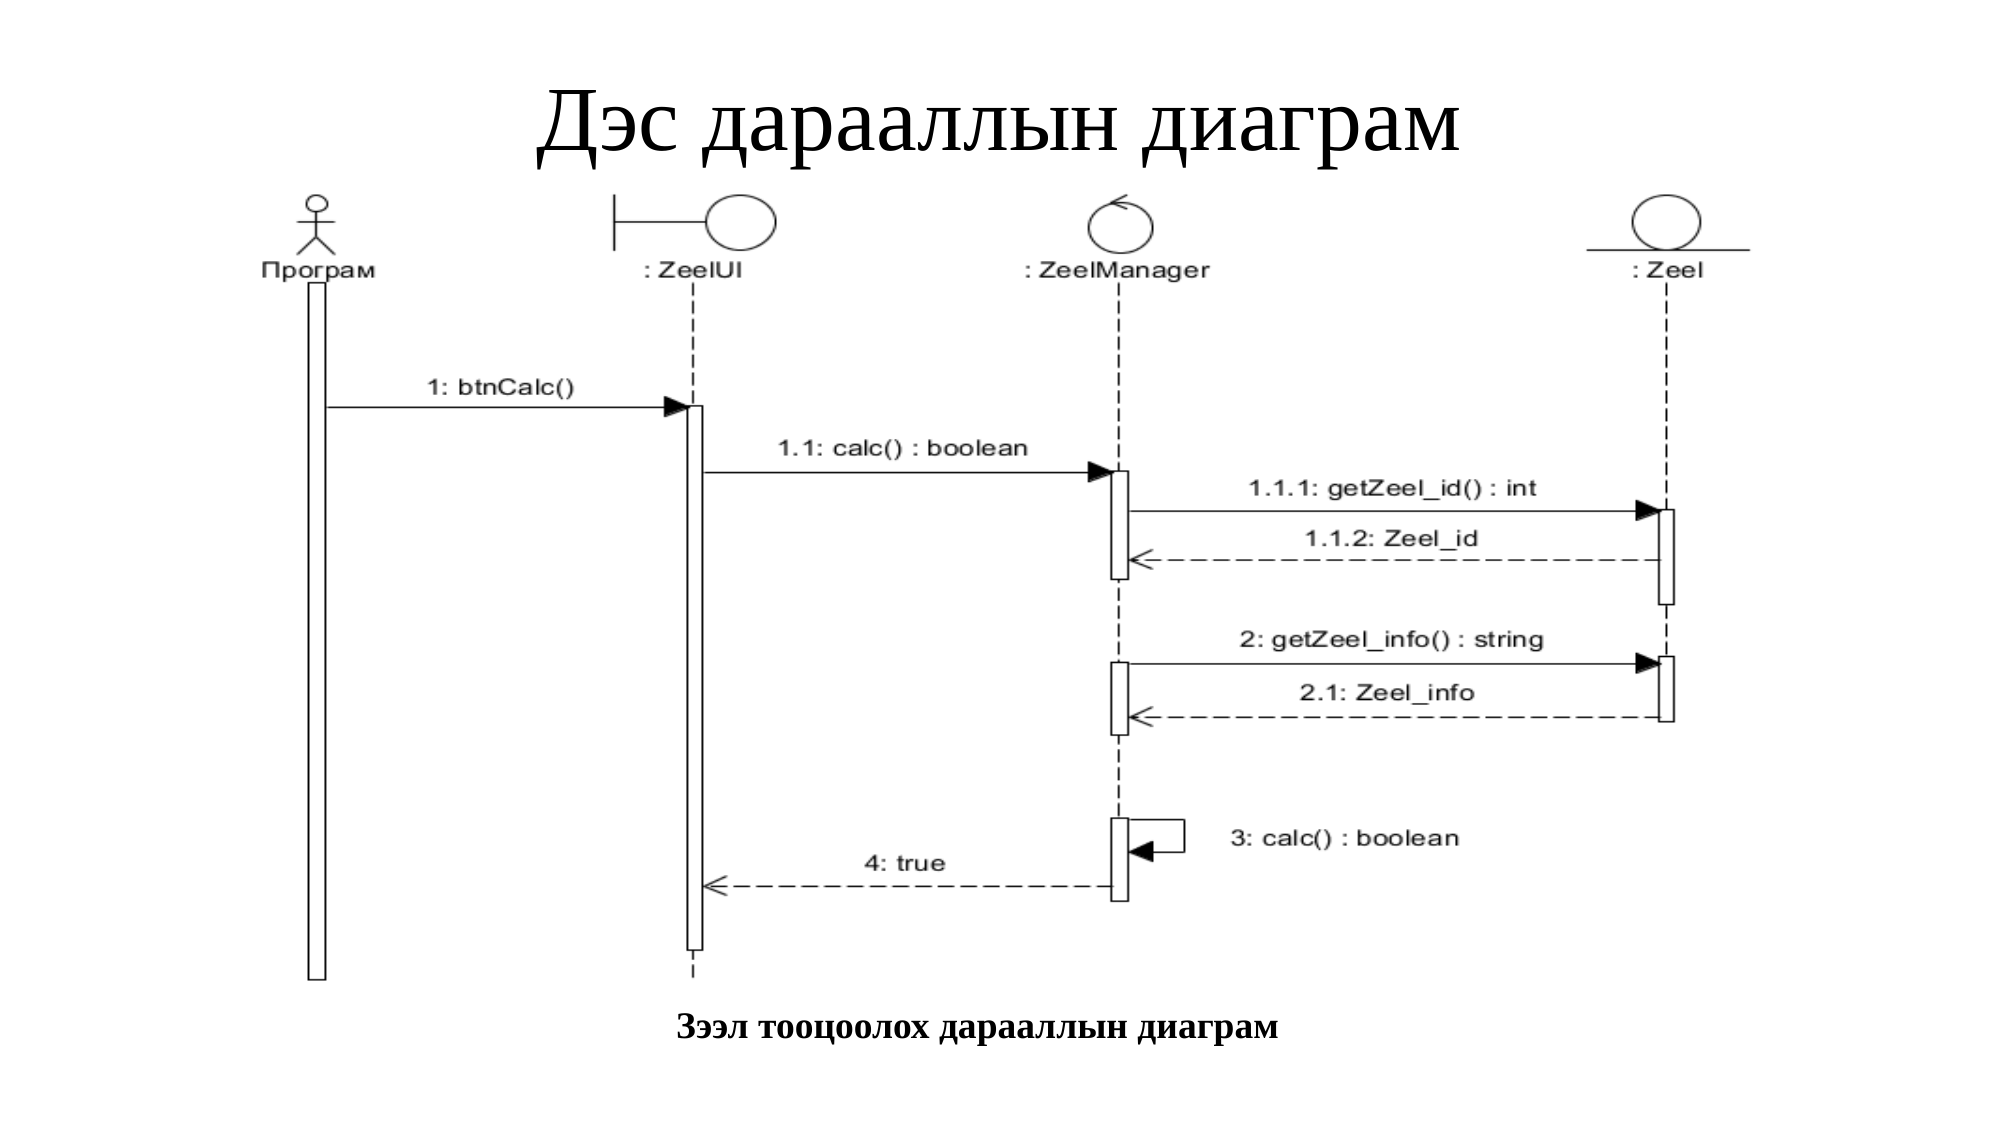

Дэс дарааллын диаграм
Зээл тооцоолох дарааллын диаграм